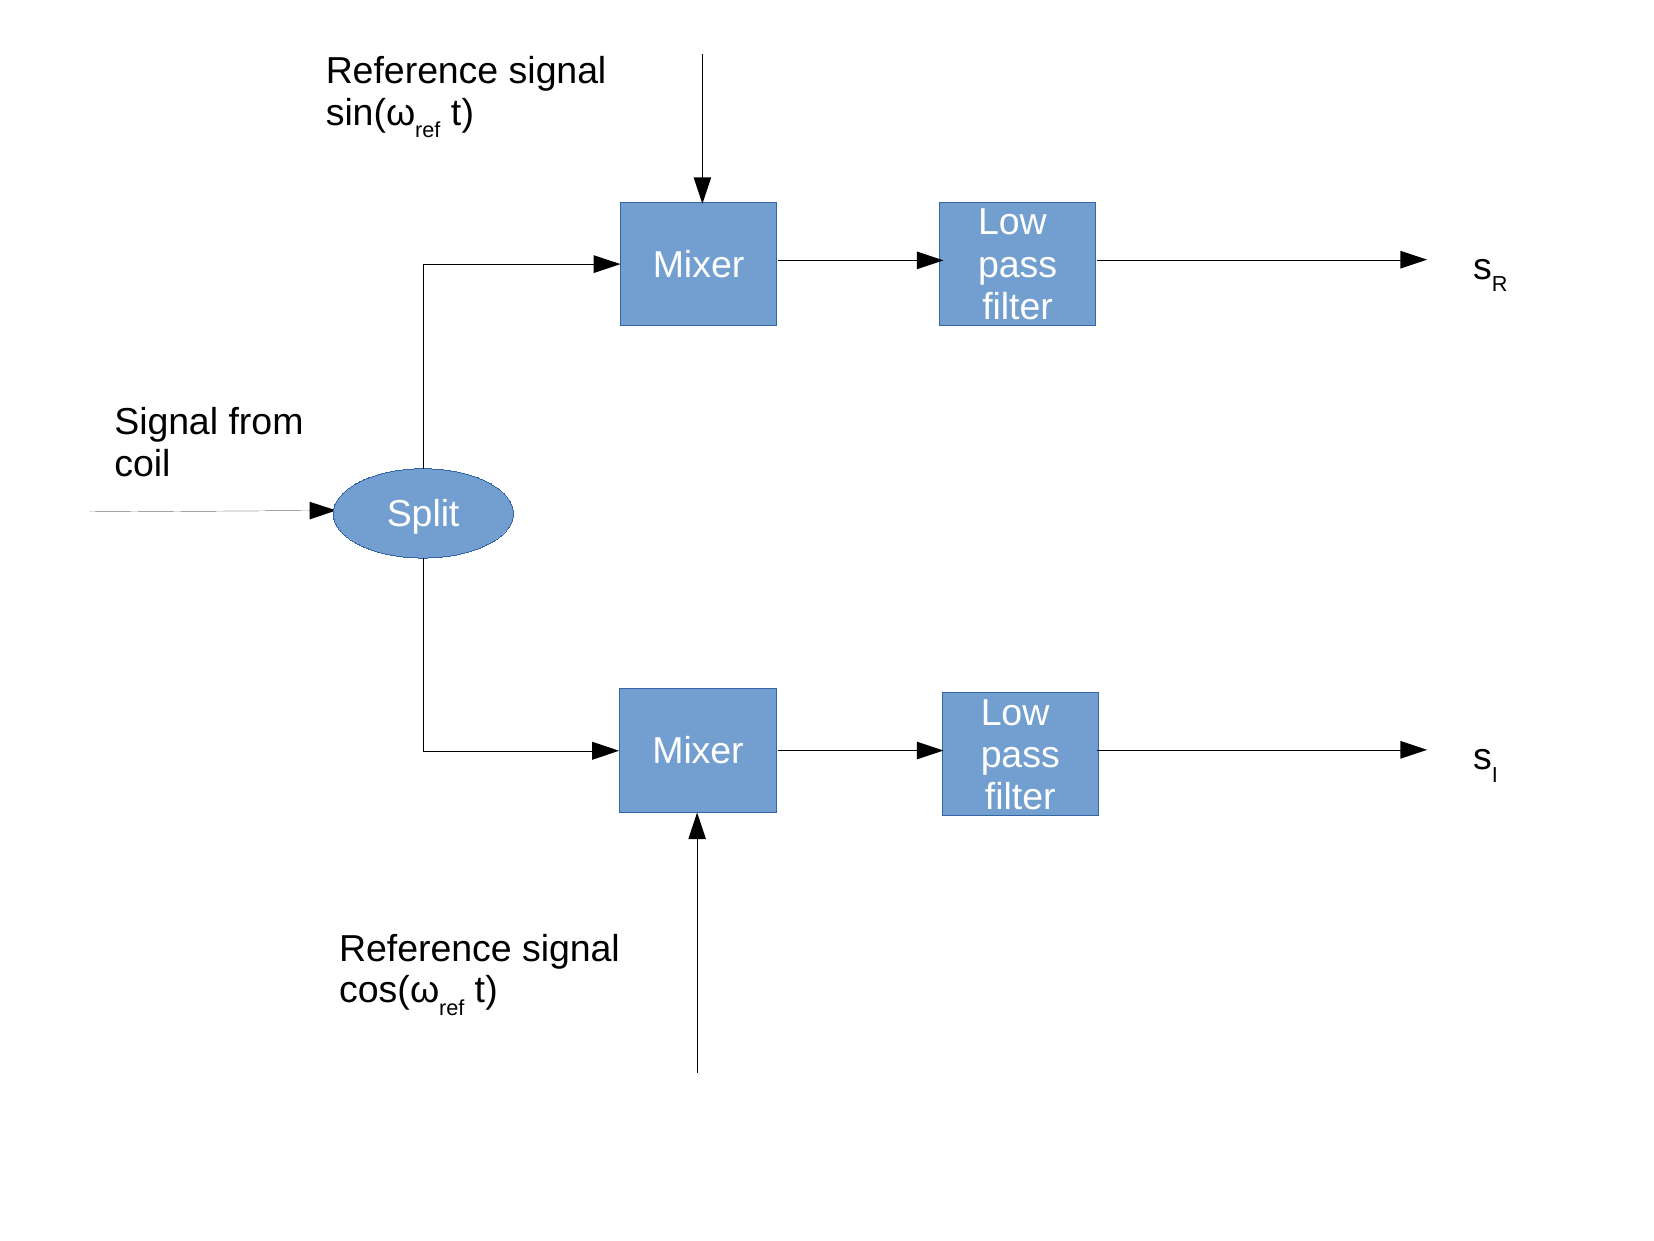

Reference signal
sin(ωref t)
Mixer
Low
pass
filter
sR
Signal from coil
Split
Mixer
Low
pass
filter
sI
Reference signal
cos(ωref t)